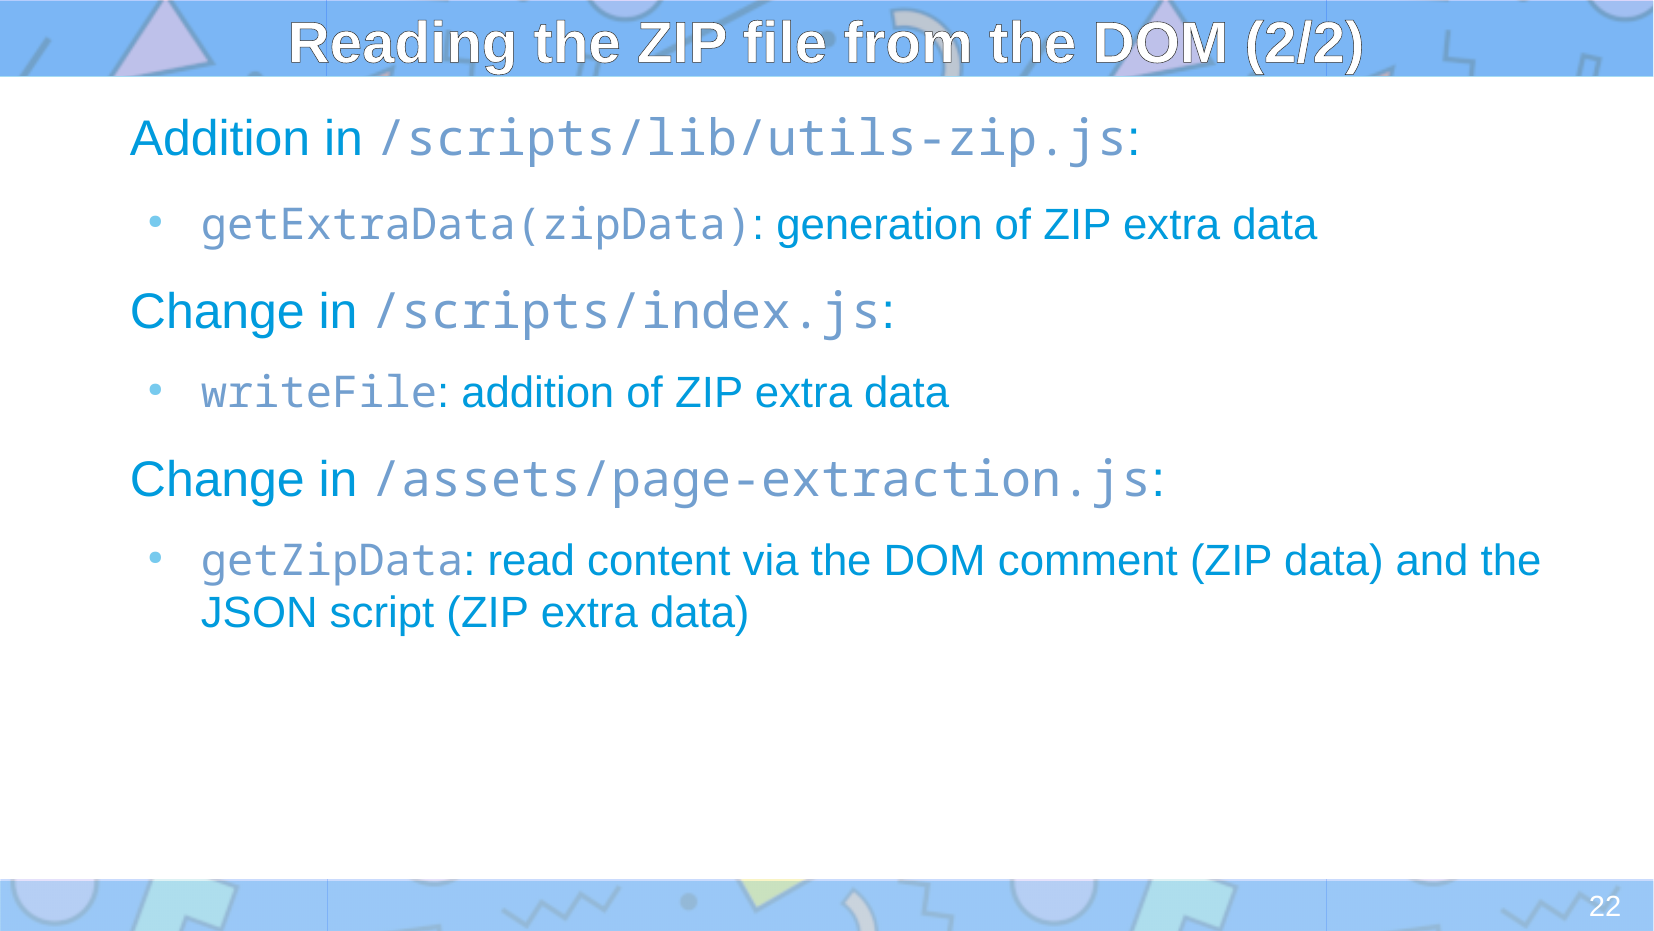

# Reading the ZIP file from the DOM (2/2)
Addition in /scripts/lib/utils-zip.js:
getExtraData(zipData): generation of ZIP extra data
Change in /scripts/index.js:
writeFile: addition of ZIP extra data
Change in /assets/page-extraction.js:
getZipData: read content via the DOM comment (ZIP data) and the JSON script (ZIP extra data)
22